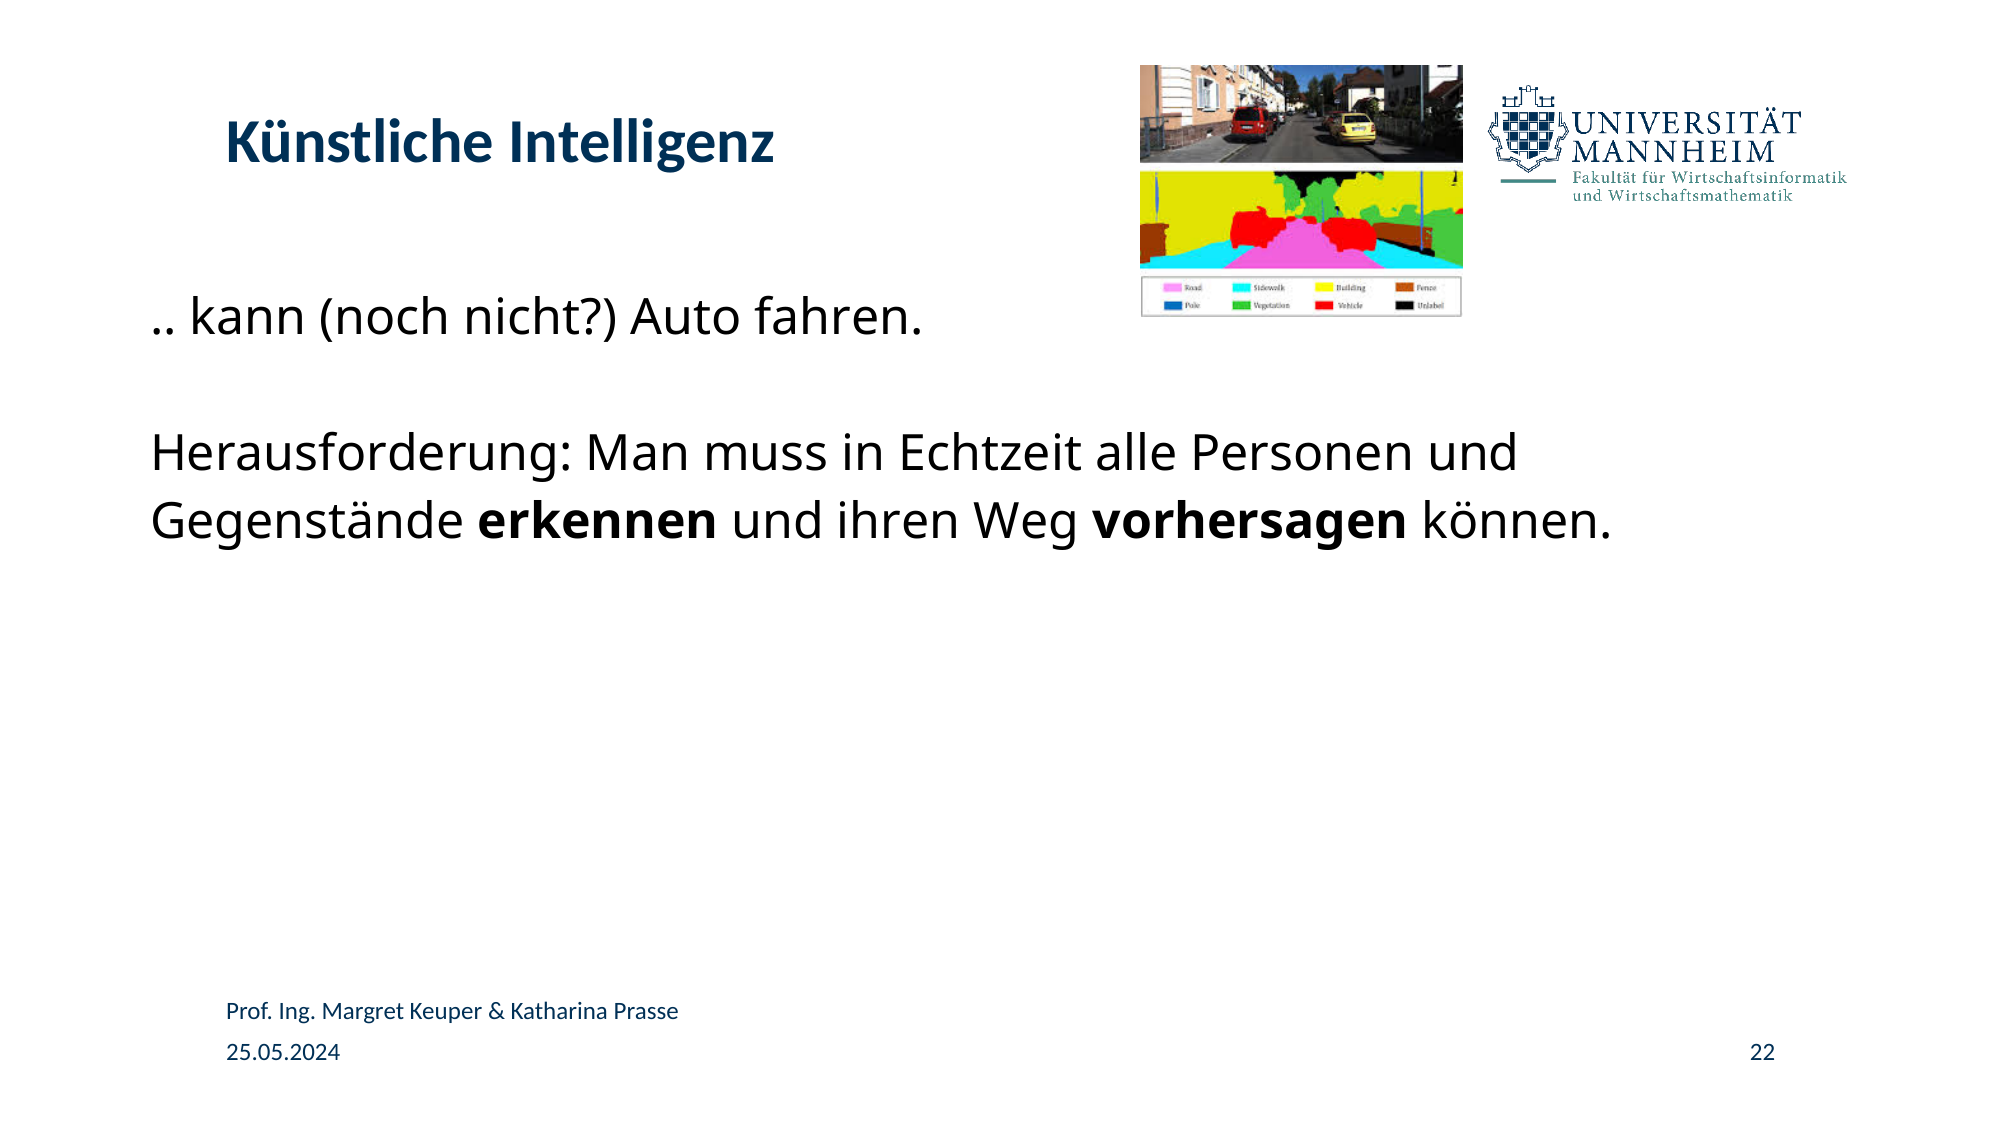

# Künstliche Intelligenz
.. kann (noch nicht?) Auto fahren.
Herausforderung: Man muss in Echtzeit alle Personen und Gegenstände erkennen und ihren Weg vorhersagen können.
Prof. Ing. Margret Keuper & Katharina Prasse
25.05.2024
22